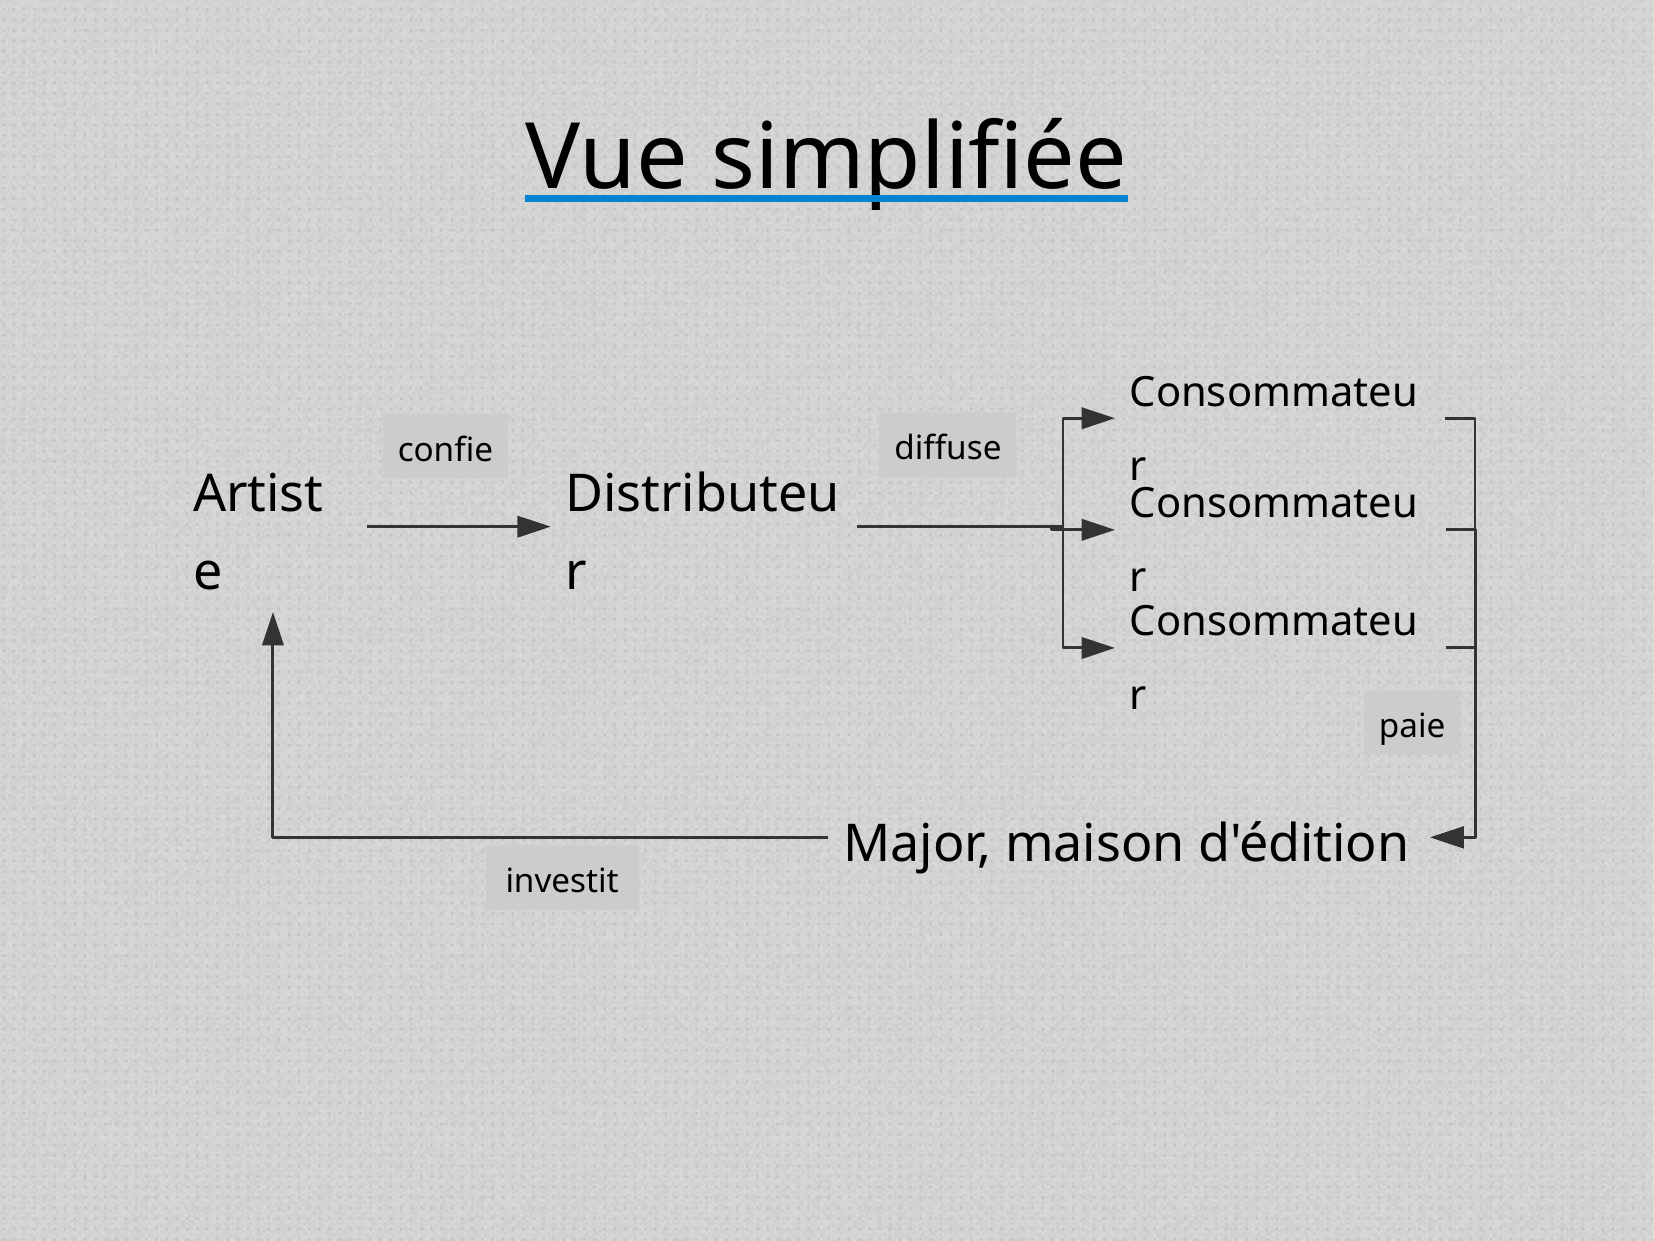

# Vue simplifiée
Consommateur
diffuse
confie
Distributeur
Artiste
Consommateur
Consommateur
paie
Major, maison d'édition
investit